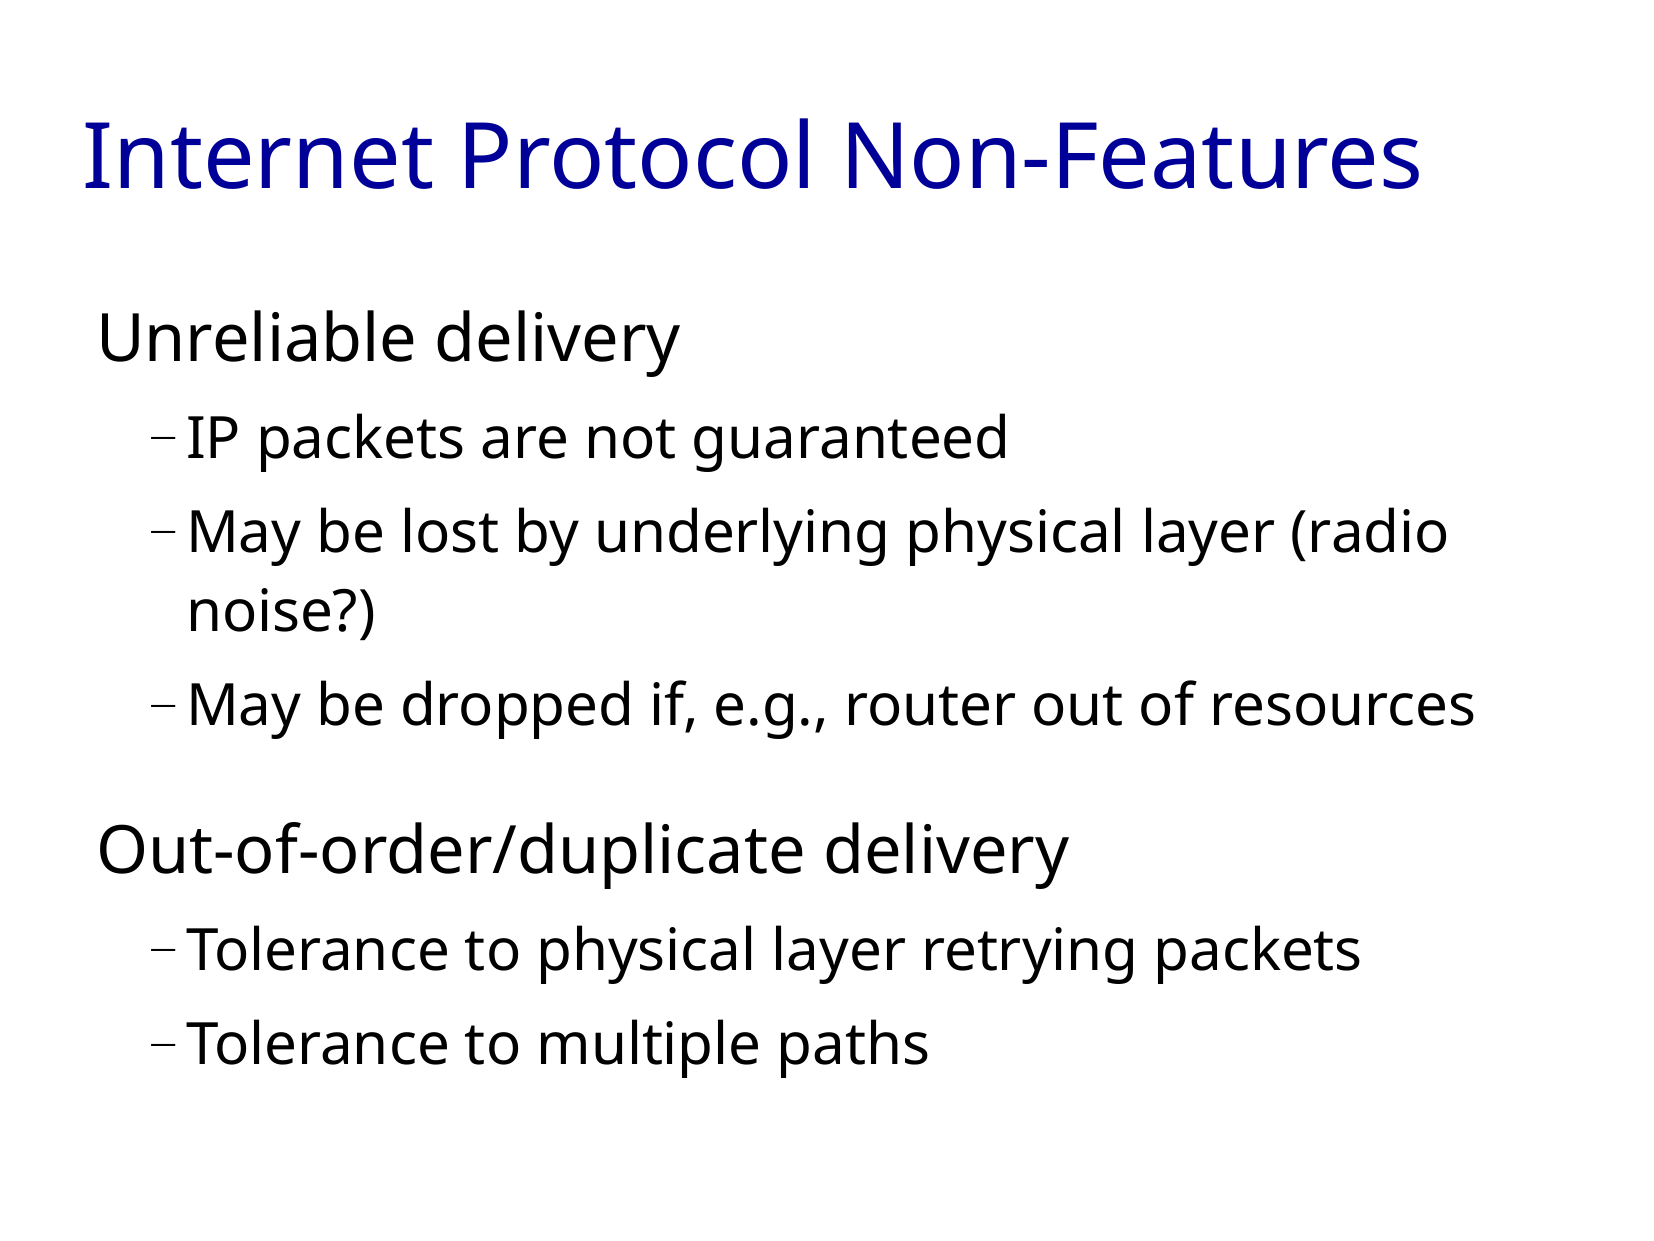

# Internet Protocol Non-Features
Unreliable delivery
IP packets are not guaranteed
May be lost by underlying physical layer (radio noise?)
May be dropped if, e.g., router out of resources
Out-of-order/duplicate delivery
Tolerance to physical layer retrying packets
Tolerance to multiple paths